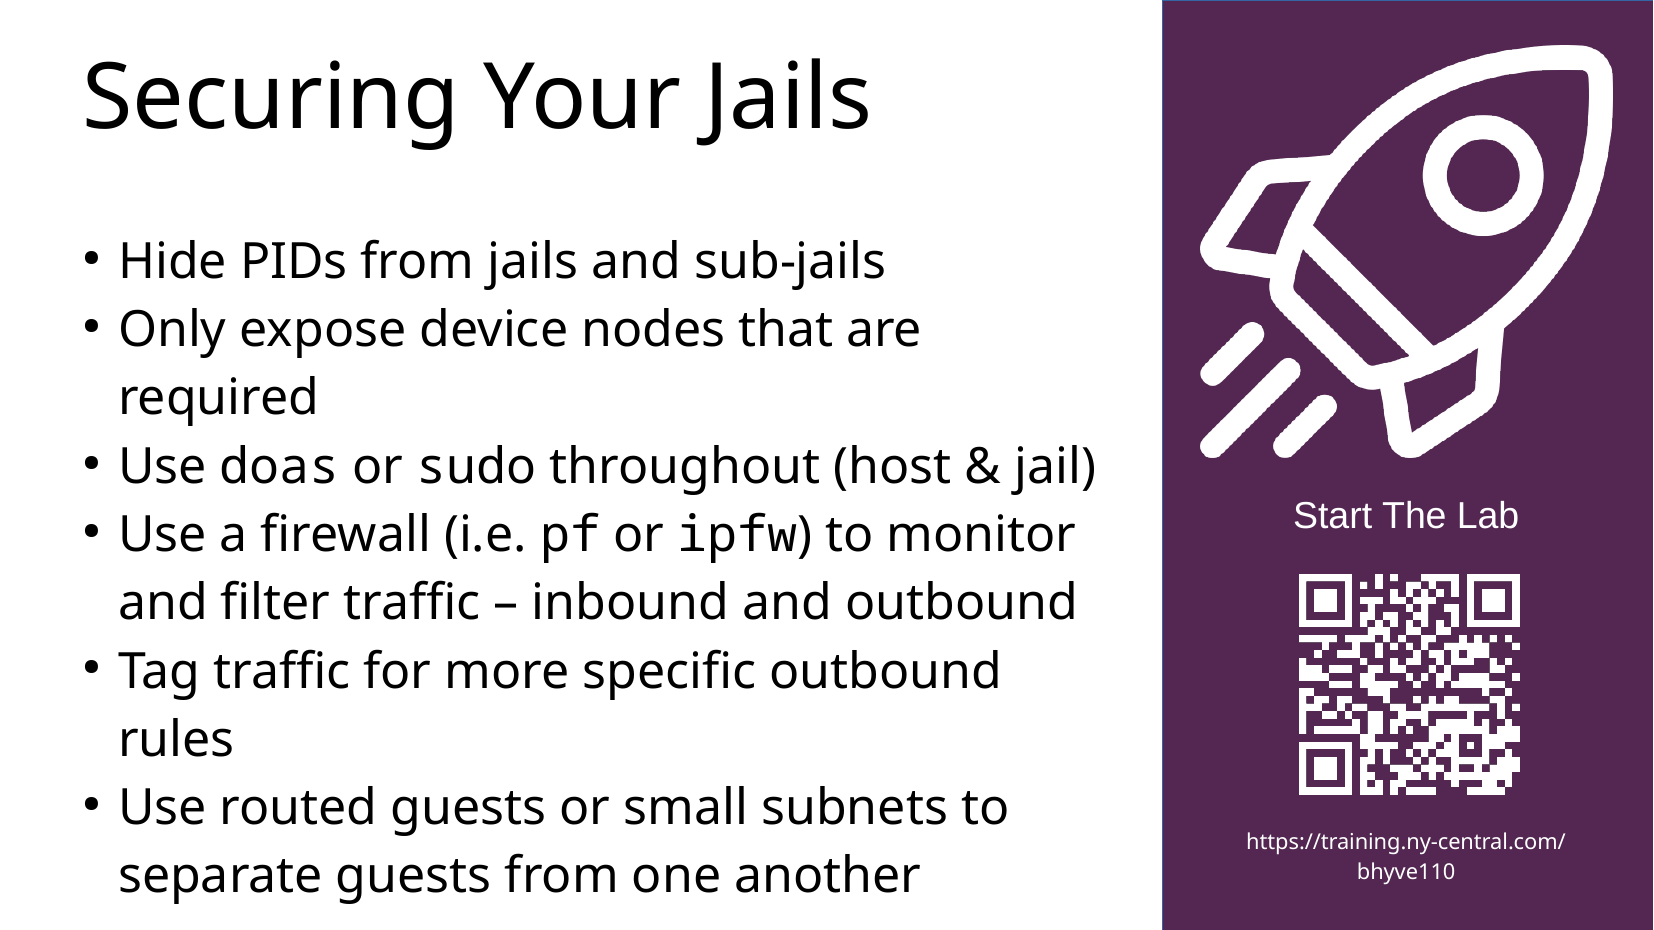

# Securing Your Jails
Hide PIDs from jails and sub-jails
Only expose device nodes that are required
Use doas or sudo throughout (host & jail)
Use a firewall (i.e. pf or ipfw) to monitor and filter traffic – inbound and outbound
Tag traffic for more specific outbound rules
Use routed guests or small subnets to separate guests from one another
Start The Lab
https://training.ny-central.com/bhyve110